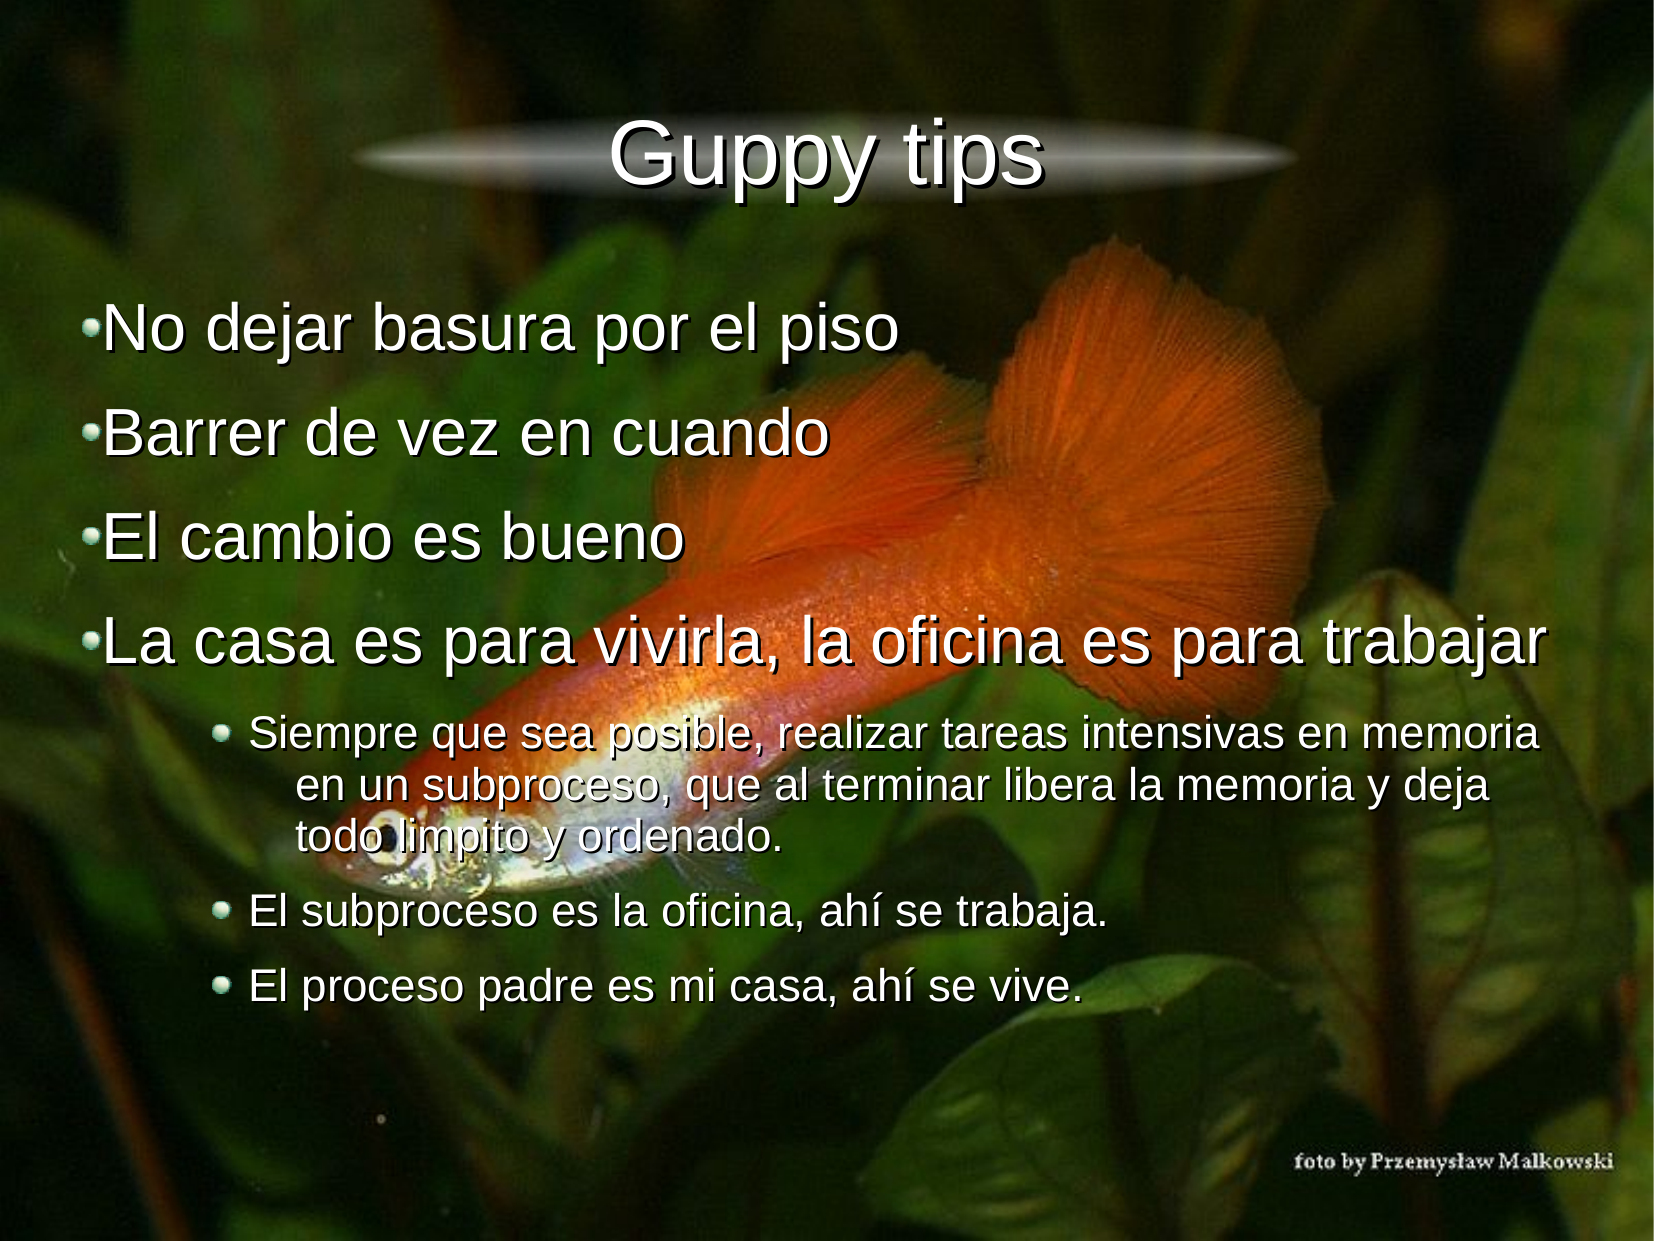

# Guppy tips
No dejar basura por el piso
Barrer de vez en cuando
El cambio es bueno
La casa es para vivirla, la oficina es para trabajar
Siempre que sea posible, realizar tareas intensivas en memoria en un subproceso, que al terminar libera la memoria y deja todo limpito y ordenado.
El subproceso es la oficina, ahí se trabaja.
El proceso padre es mi casa, ahí se vive.